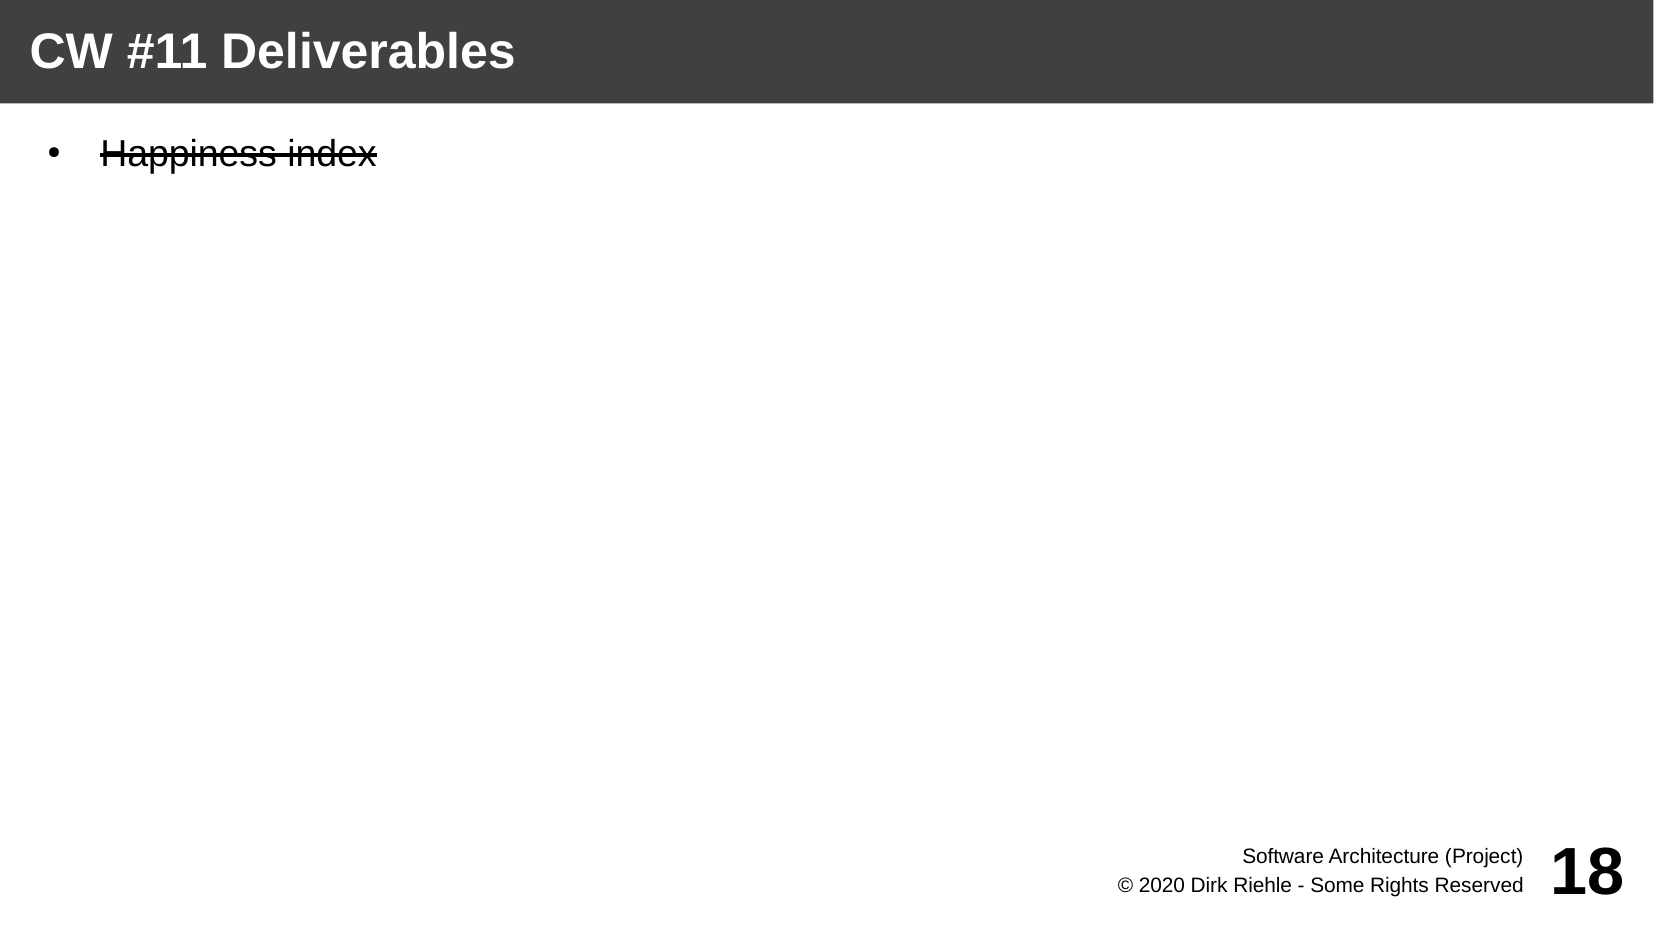

# CW #11 Deliverables
Happiness index
Software Architecture (Project)
18
© 2020 Dirk Riehle - Some Rights Reserved